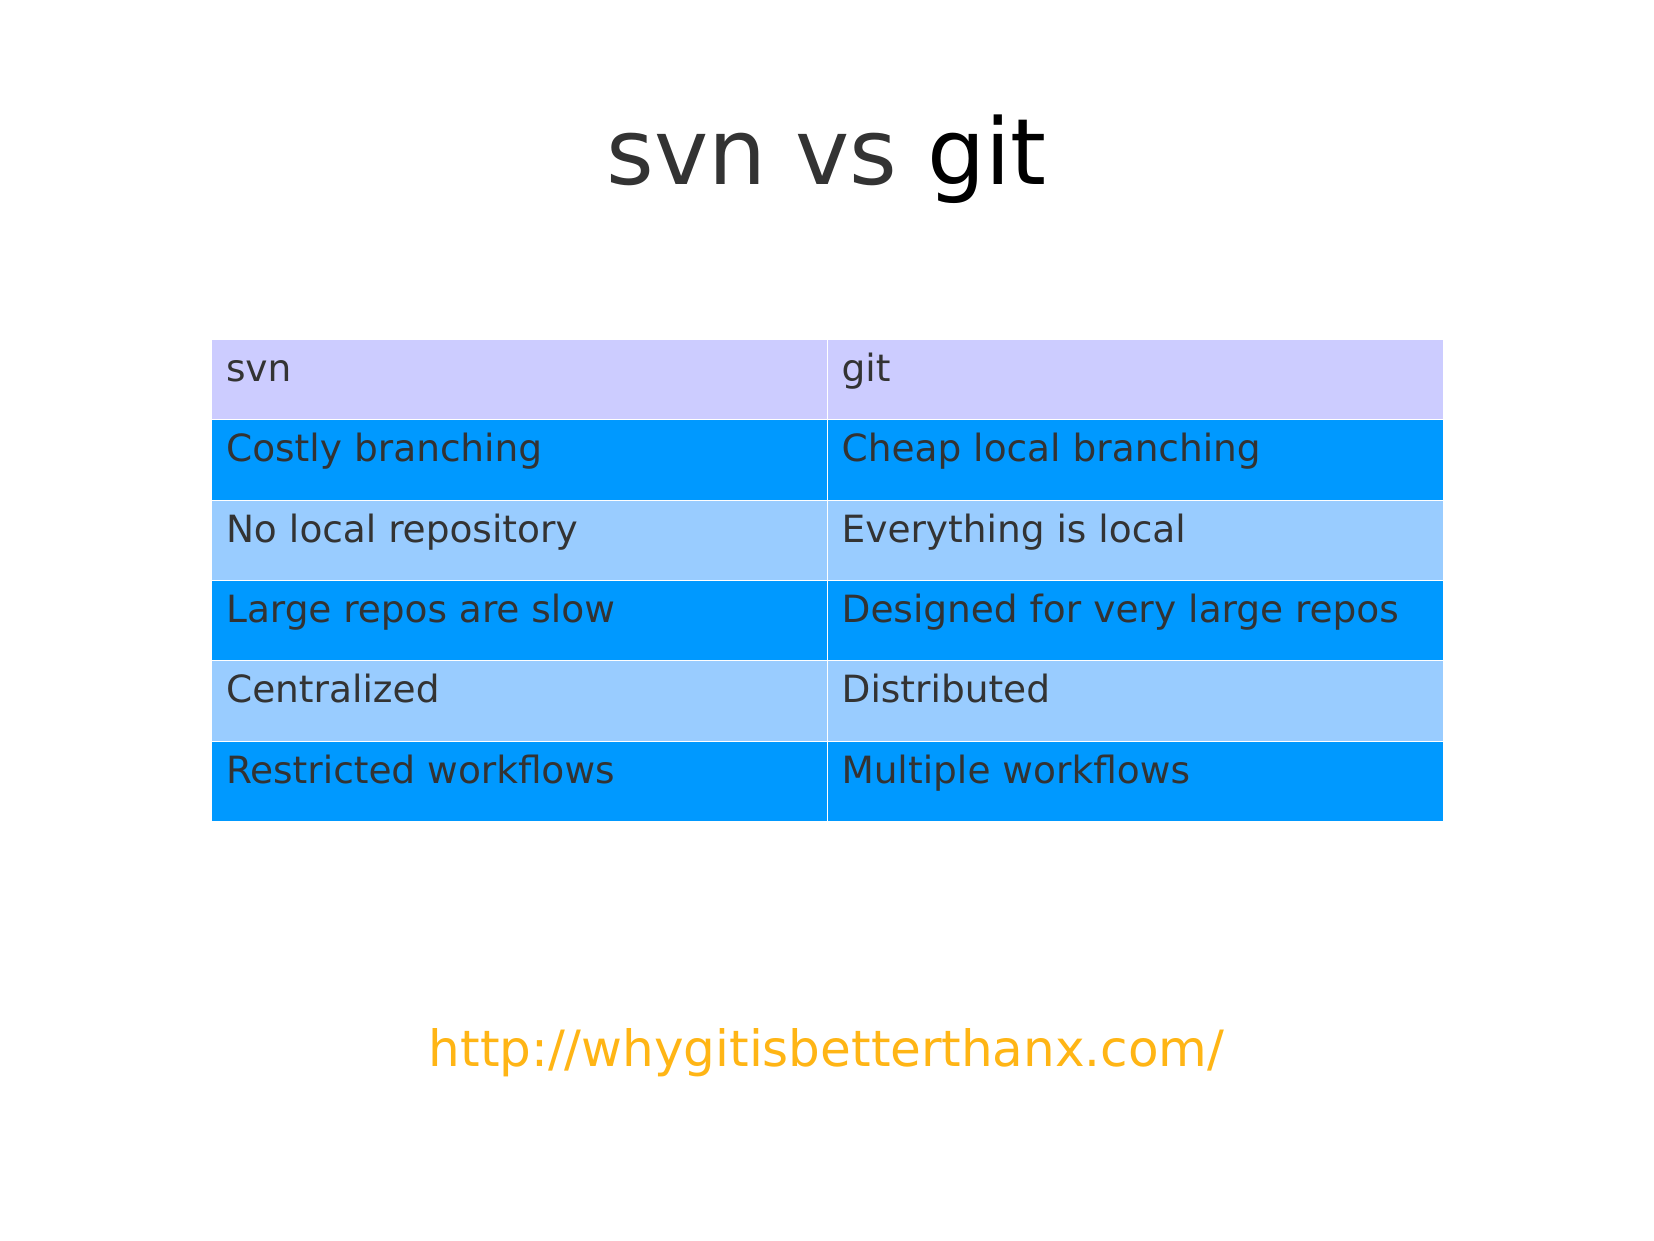

# svn vs git
| svn | git |
| --- | --- |
| Costly branching | Cheap local branching |
| No local repository | Everything is local |
| Large repos are slow | Designed for very large repos |
| Centralized | Distributed |
| Restricted workflows | Multiple workflows |
http://whygitisbetterthanx.com/